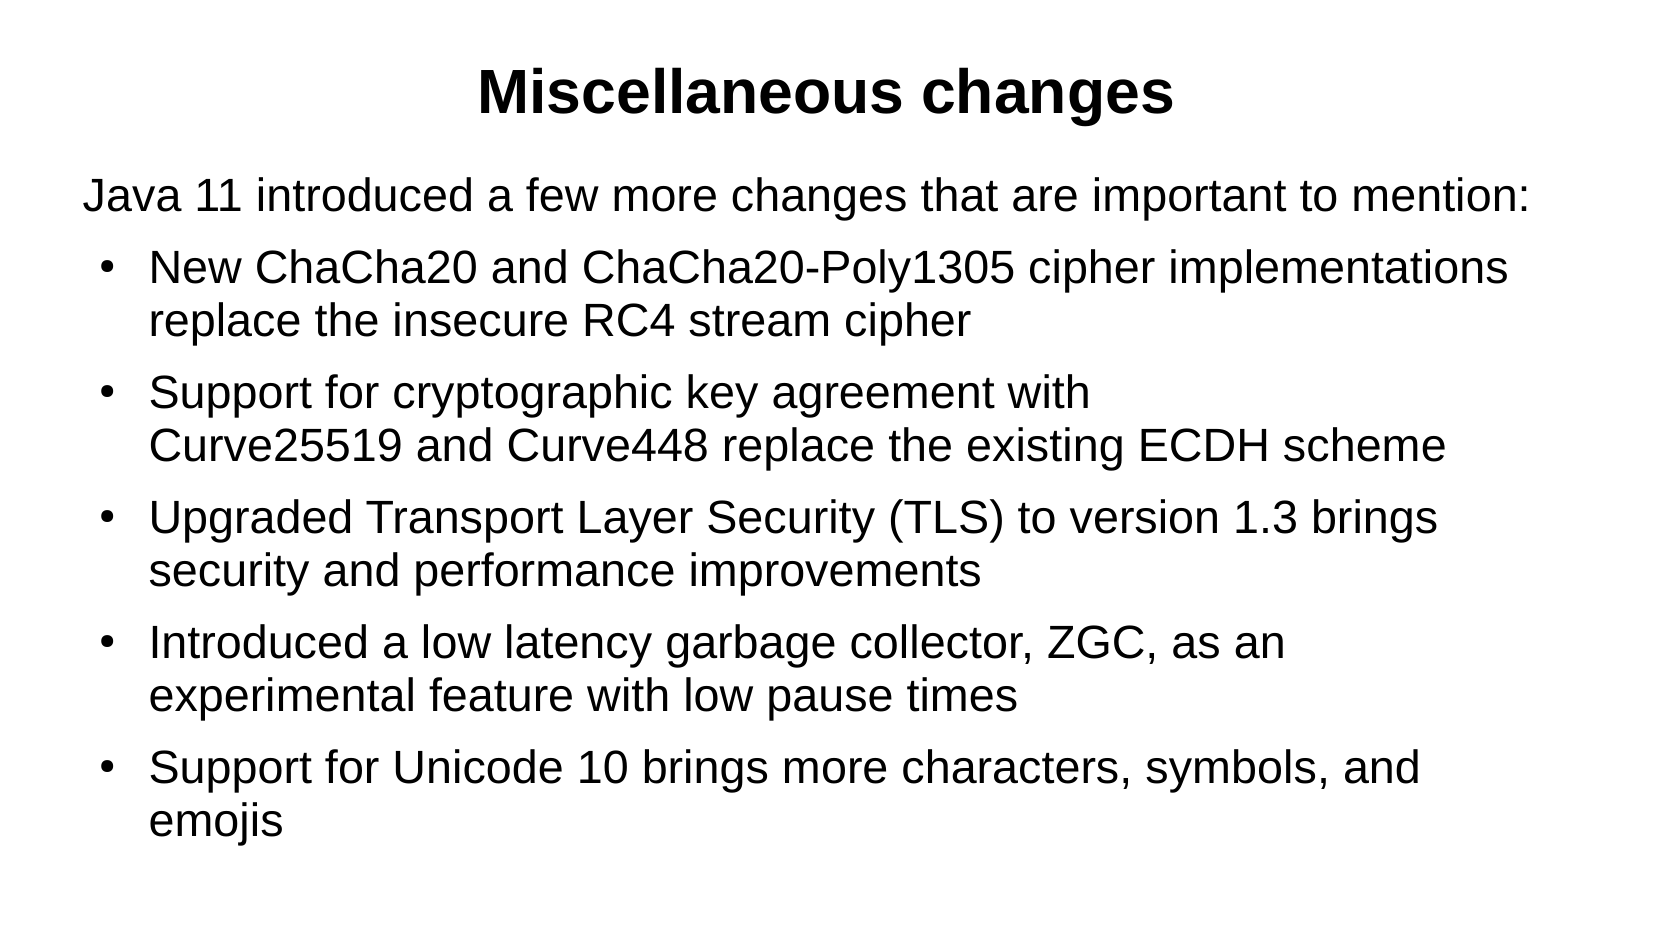

# Miscellaneous changes
Java 11 introduced a few more changes that are important to mention:
New ChaCha20 and ChaCha20-Poly1305 cipher implementations replace the insecure RC4 stream cipher
Support for cryptographic key agreement with Curve25519 and Curve448 replace the existing ECDH scheme
Upgraded Transport Layer Security (TLS) to version 1.3 brings security and performance improvements
Introduced a low latency garbage collector, ZGC, as an experimental feature with low pause times
Support for Unicode 10 brings more characters, symbols, and emojis